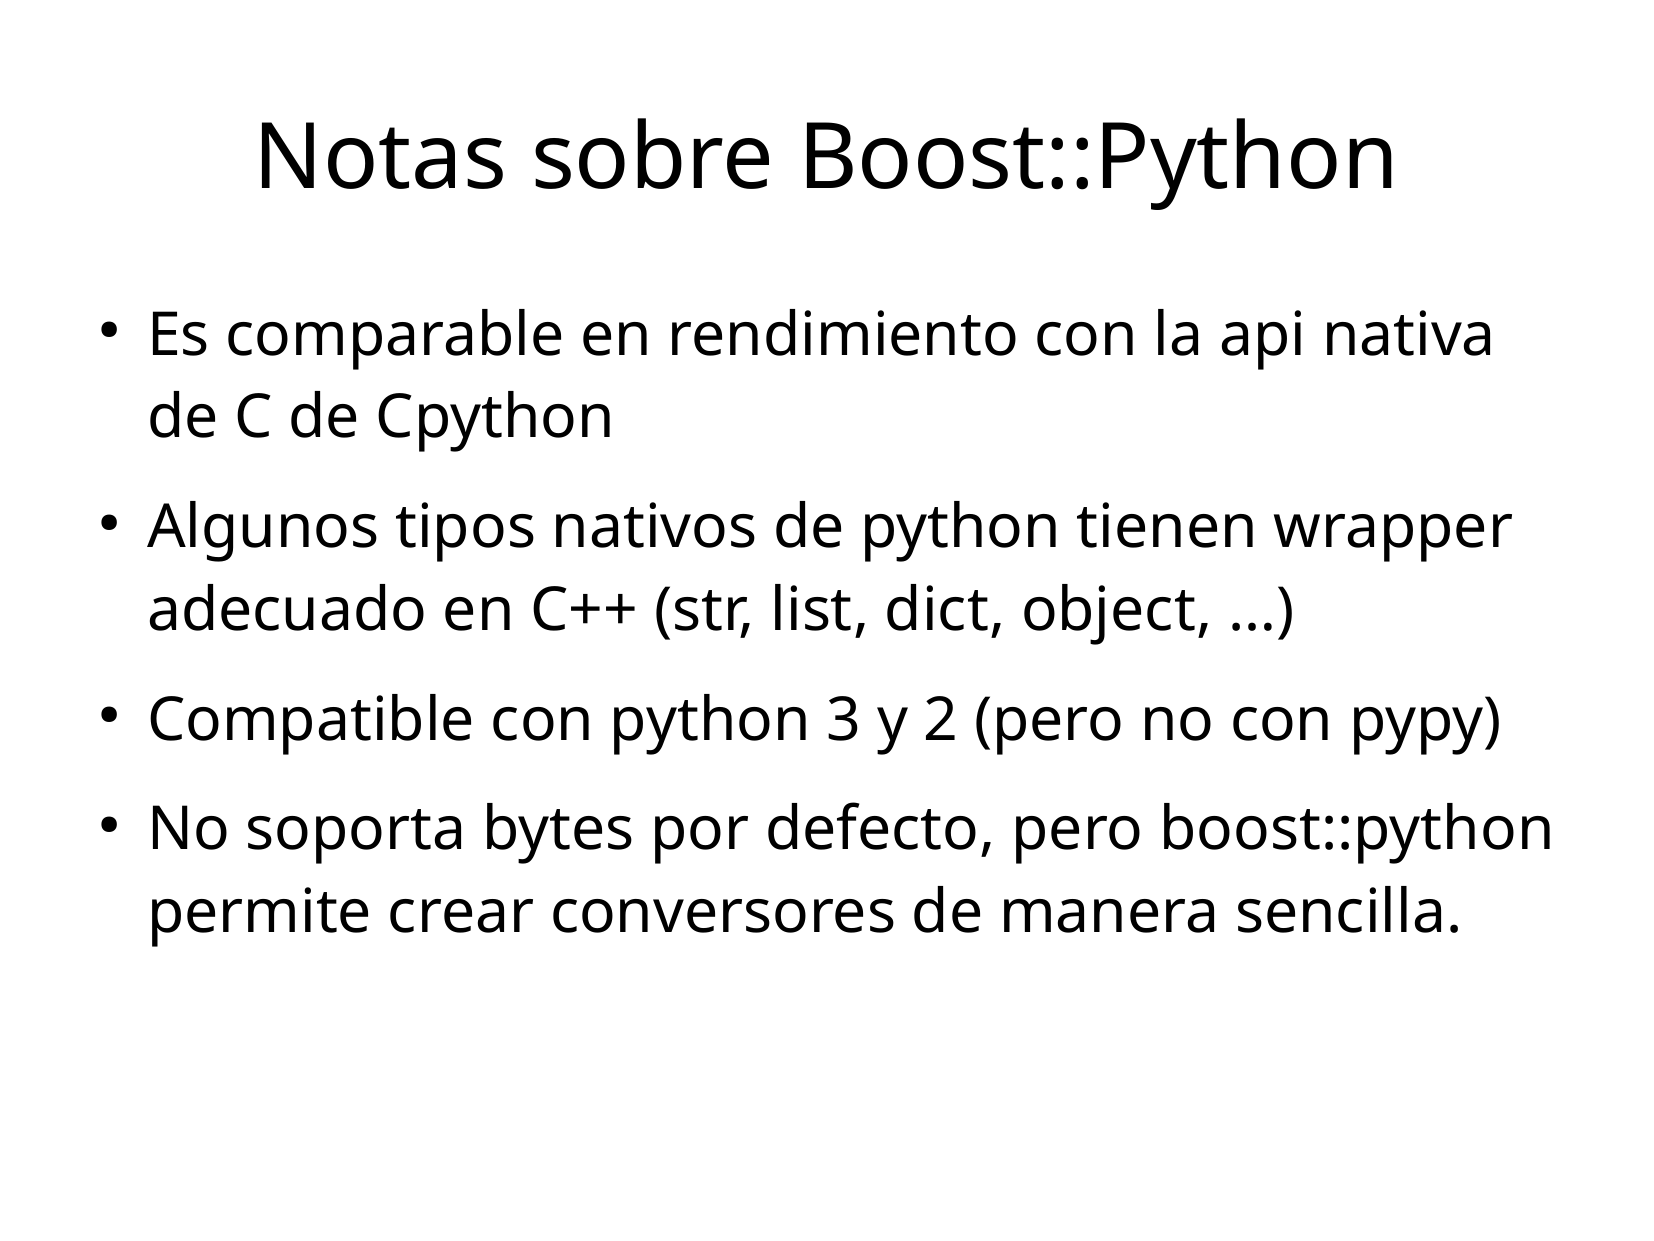

# Notas sobre Boost::Python
Es comparable en rendimiento con la api nativa de C de Cpython
Algunos tipos nativos de python tienen wrapper adecuado en C++ (str, list, dict, object, …)
Compatible con python 3 y 2 (pero no con pypy)
No soporta bytes por defecto, pero boost::python permite crear conversores de manera sencilla.